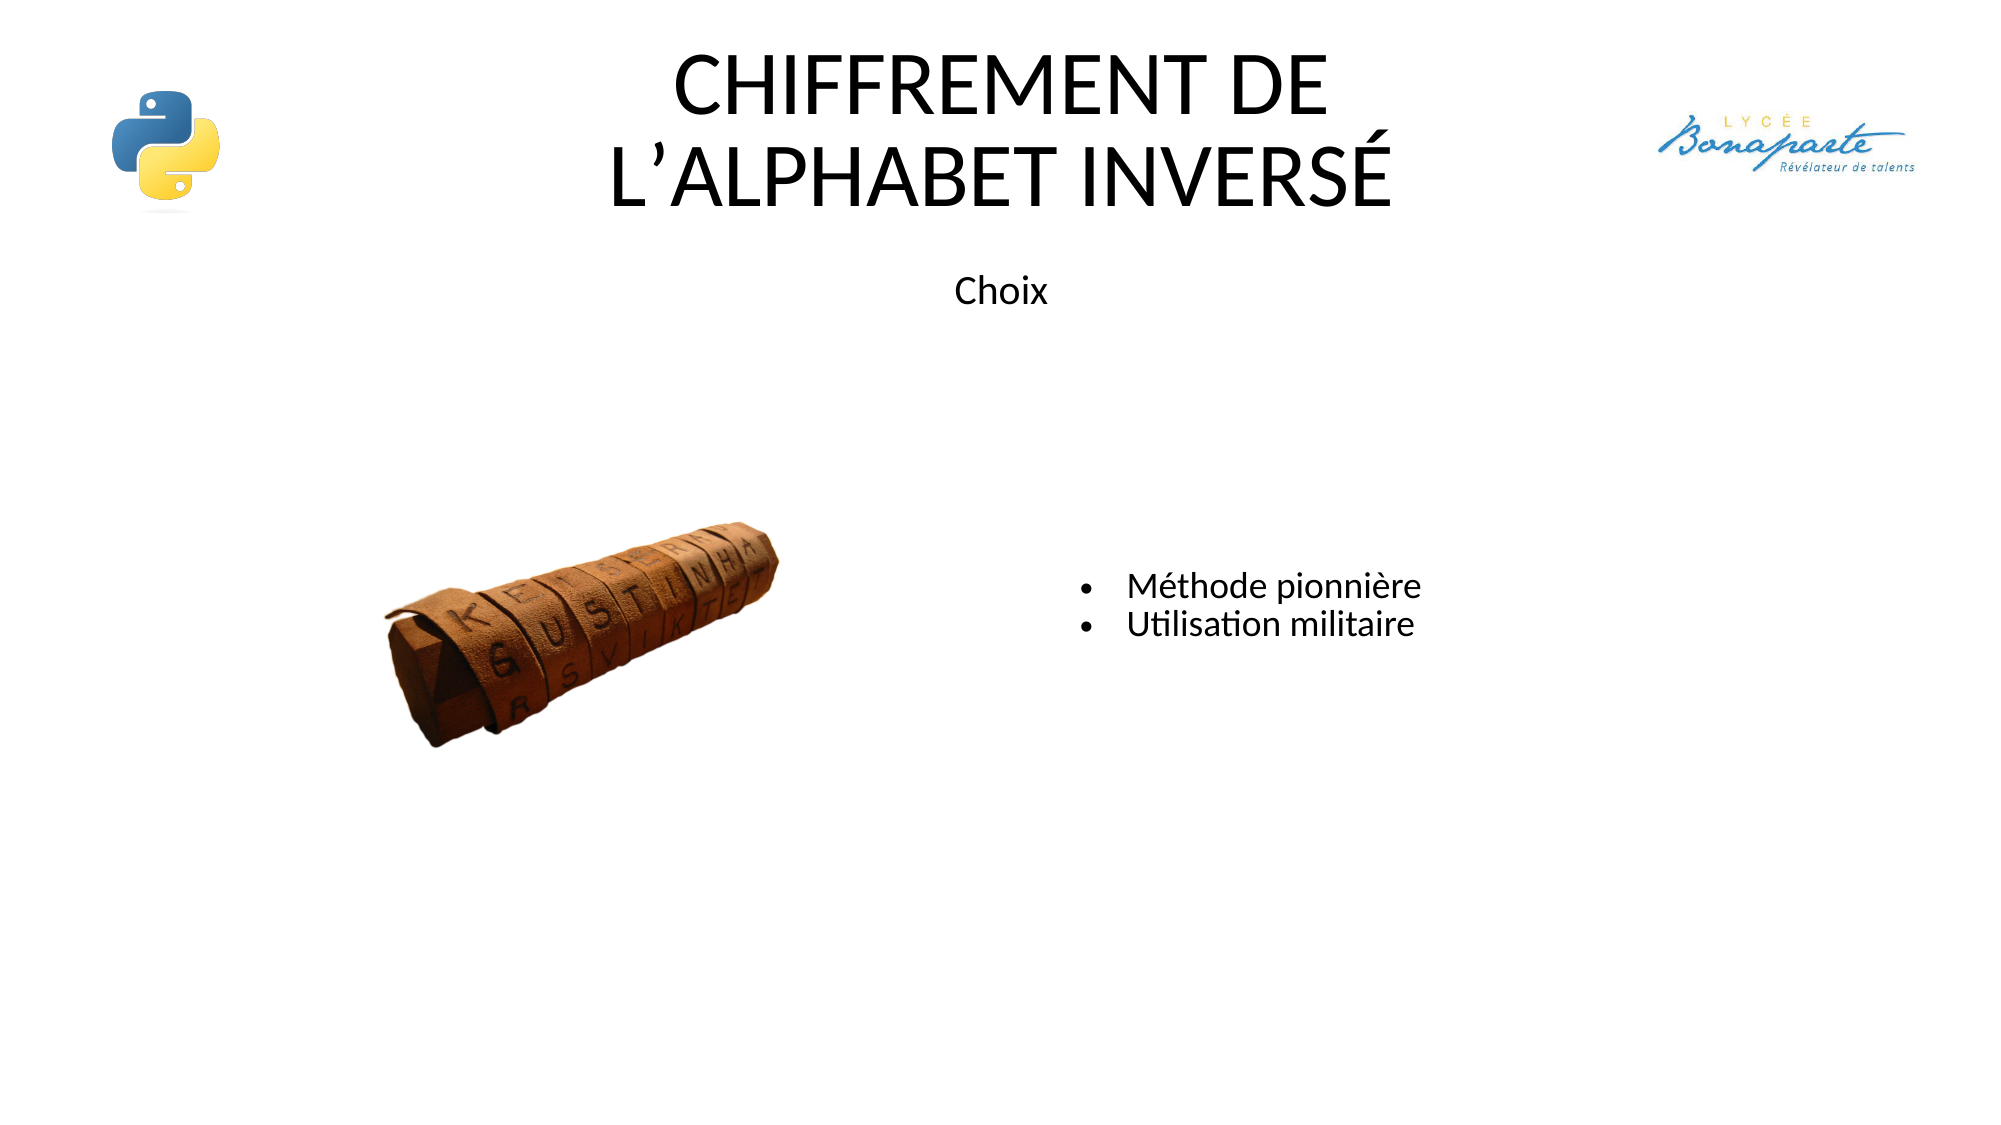

CHIFFREMENT DE L’ALPHABET INVERSÉ
Choix
Méthode pionnière
Utilisation militaire